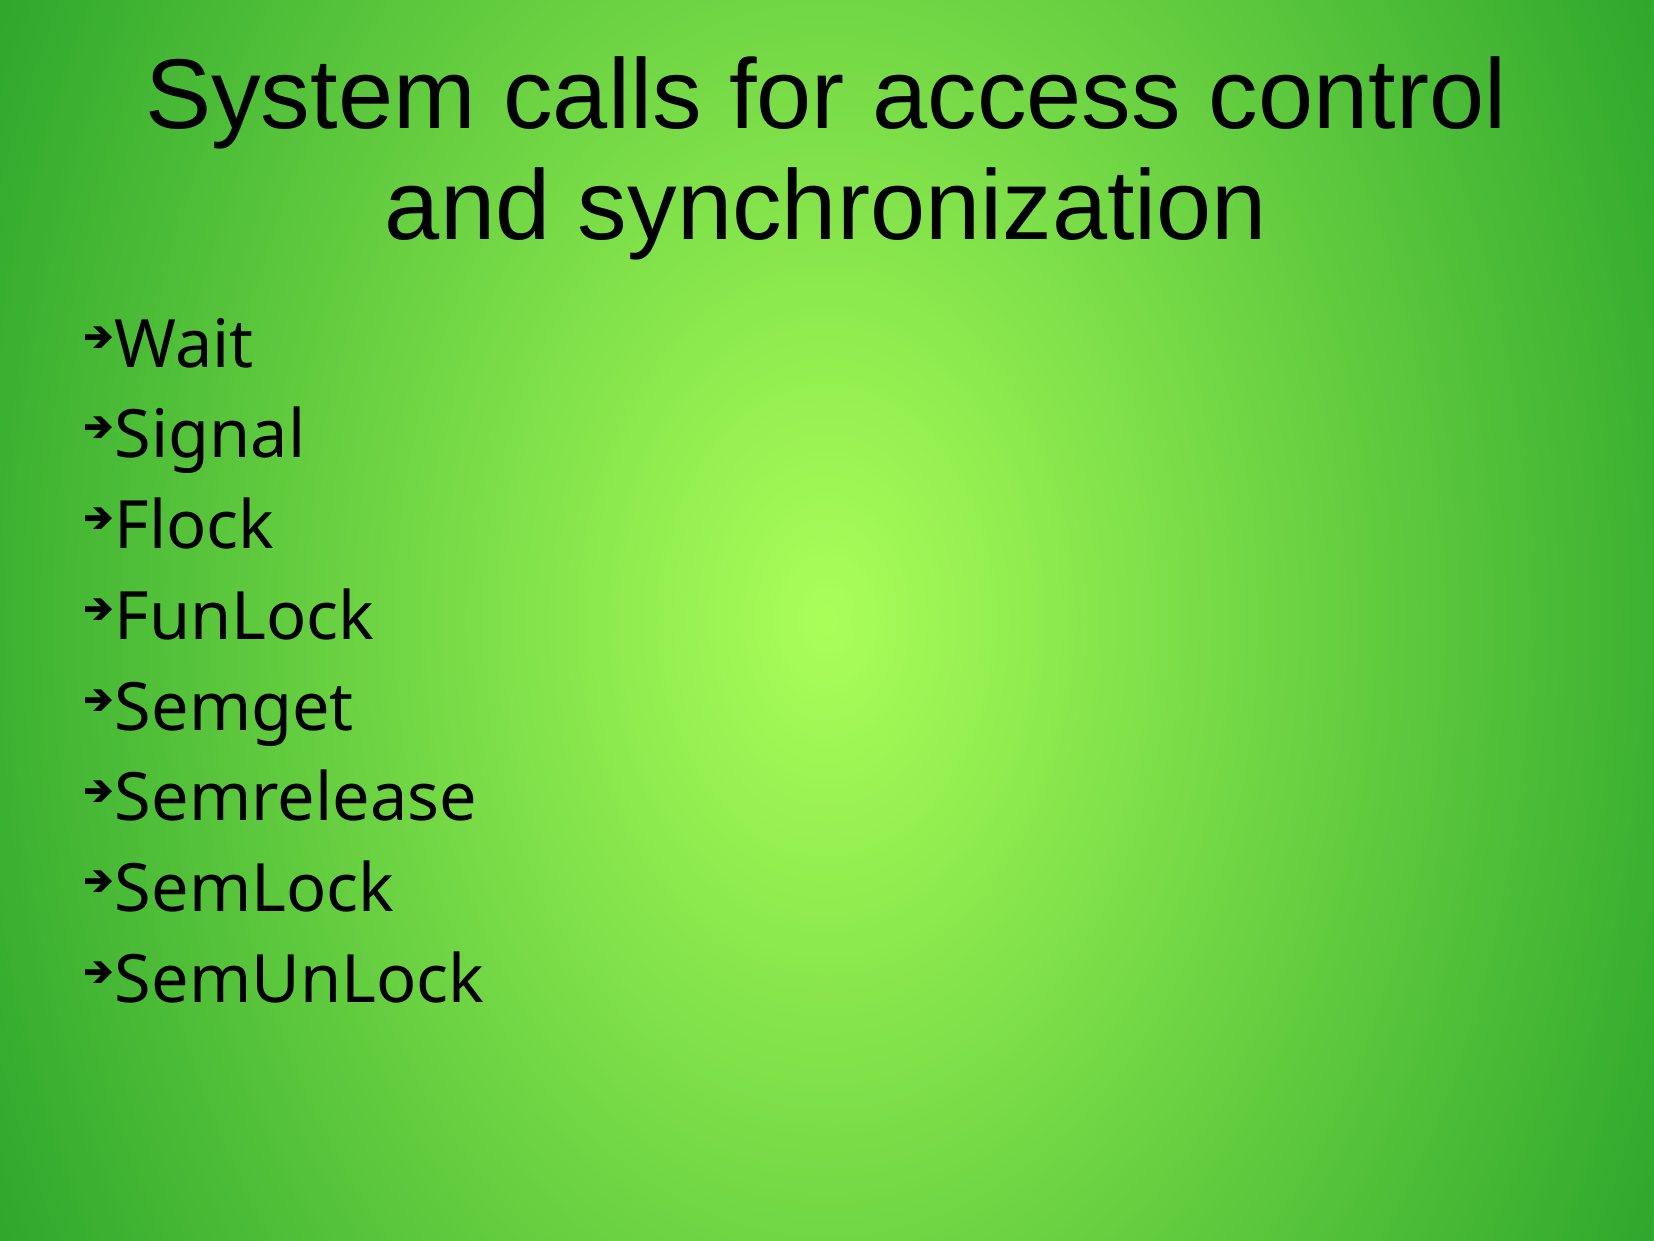

# System calls for access control and synchronization
Wait
Signal
Flock
FunLock
Semget
Semrelease
SemLock
SemUnLock